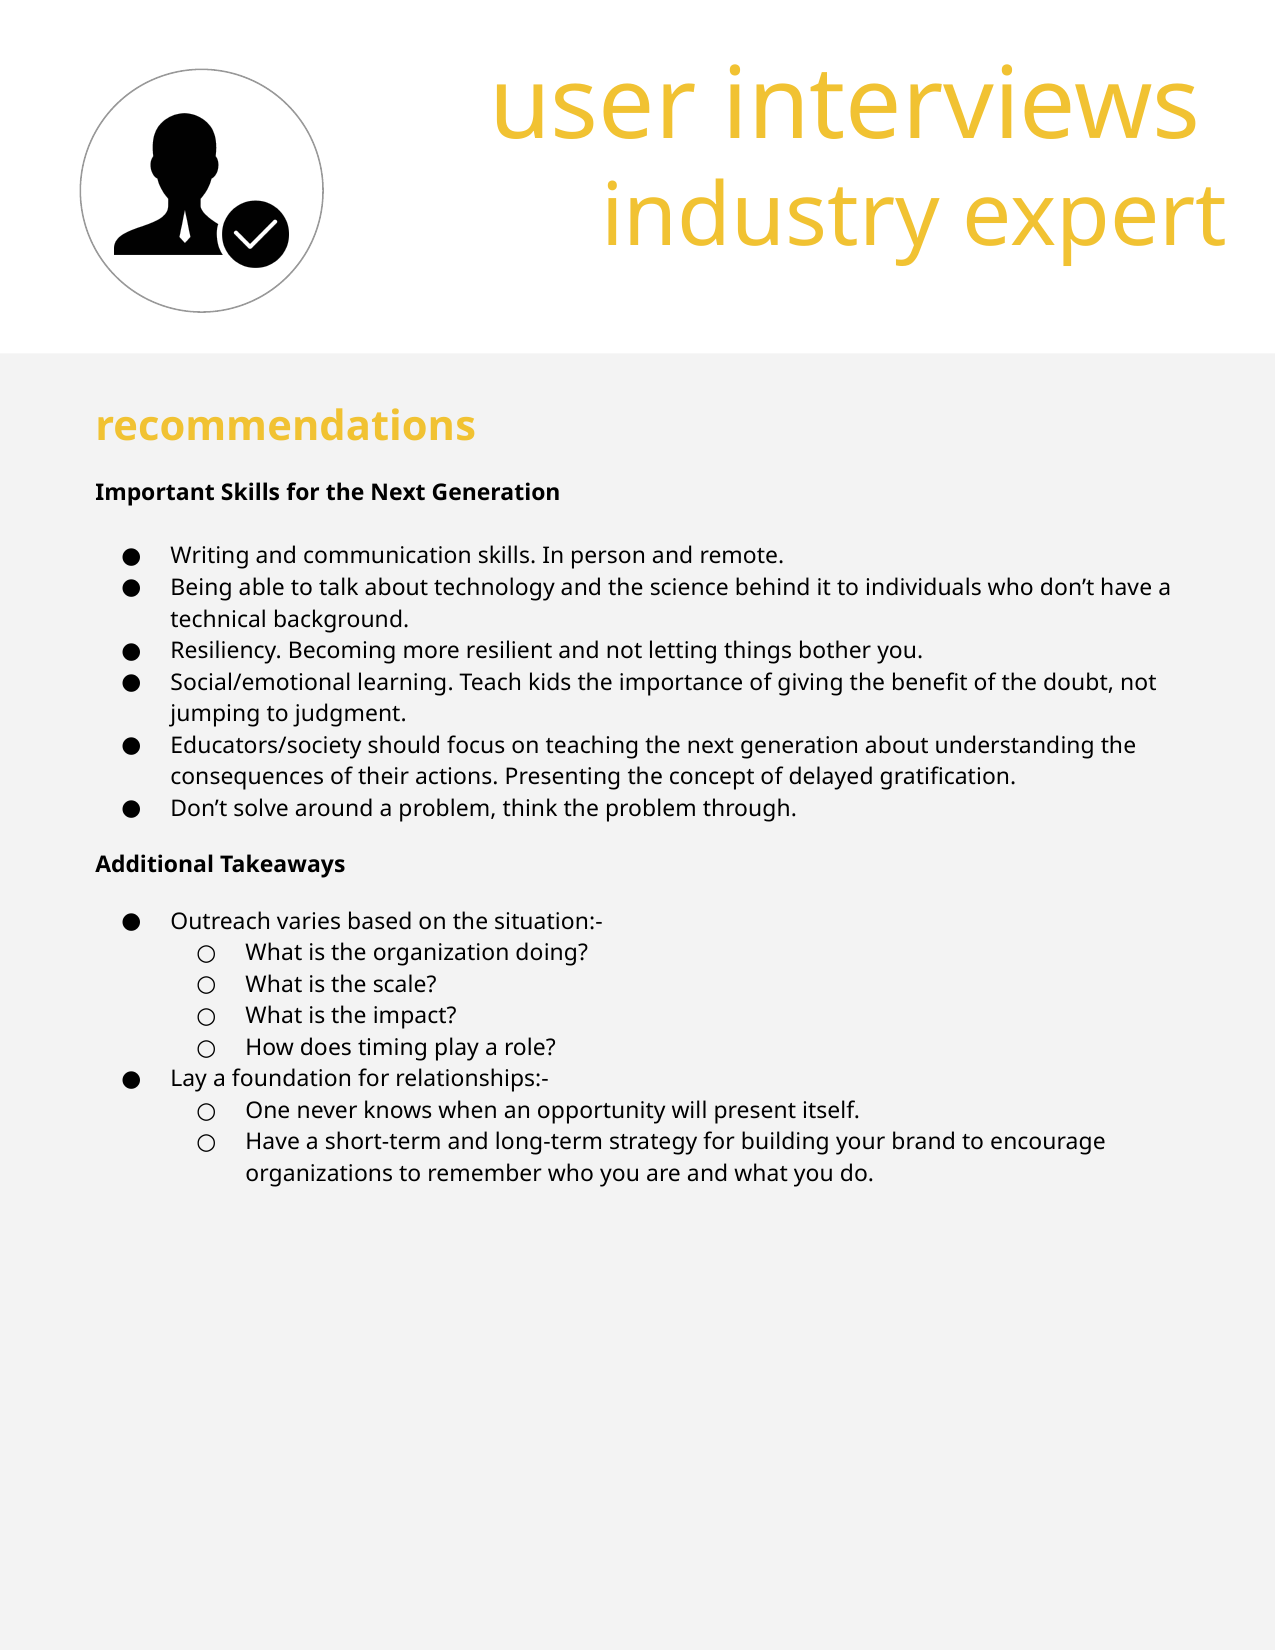

user interviews
industry expert
# recommendations
Important Skills for the Next Generation
Writing and communication skills. In person and remote.
Being able to talk about technology and the science behind it to individuals who don’t have a technical background.
Resiliency. Becoming more resilient and not letting things bother you.
Social/emotional learning. Teach kids the importance of giving the benefit of the doubt, not jumping to judgment.
Educators/society should focus on teaching the next generation about understanding the consequences of their actions. Presenting the concept of delayed gratification.
Don’t solve around a problem, think the problem through.
Additional Takeaways
Outreach varies based on the situation:-
What is the organization doing?
What is the scale?
What is the impact?
How does timing play a role?
Lay a foundation for relationships:-
One never knows when an opportunity will present itself.
Have a short-term and long-term strategy for building your brand to encourage organizations to remember who you are and what you do.